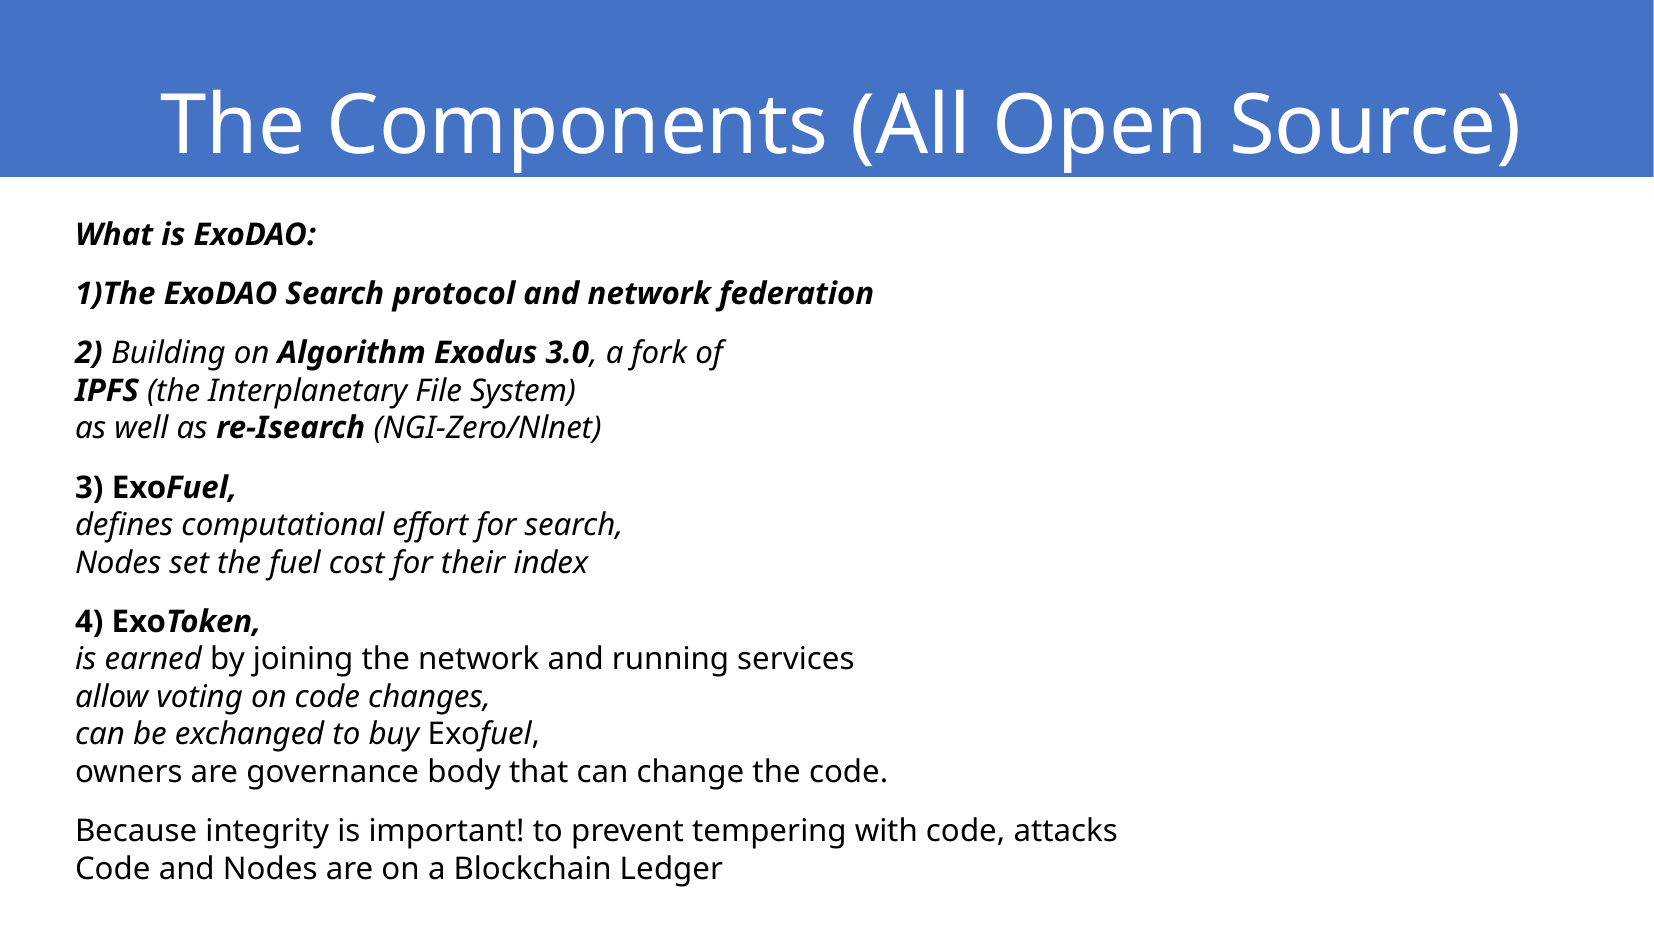

# The Components (All Open Source)
What is ExoDAO:
1)The ExoDAO Search protocol and network federation
2) Building on Algorithm Exodus 3.0, a fork of
IPFS (the Interplanetary File System)
as well as re-Isearch (NGI-Zero/Nlnet)
3) ExoFuel,
defines computational effort for search,
Nodes set the fuel cost for their index
4) ExoToken,
is earned by joining the network and running services
allow voting on code changes,
can be exchanged to buy Exofuel,
owners are governance body that can change the code.
Because integrity is important! to prevent tempering with code, attacks
Code and Nodes are on a Blockchain Ledger